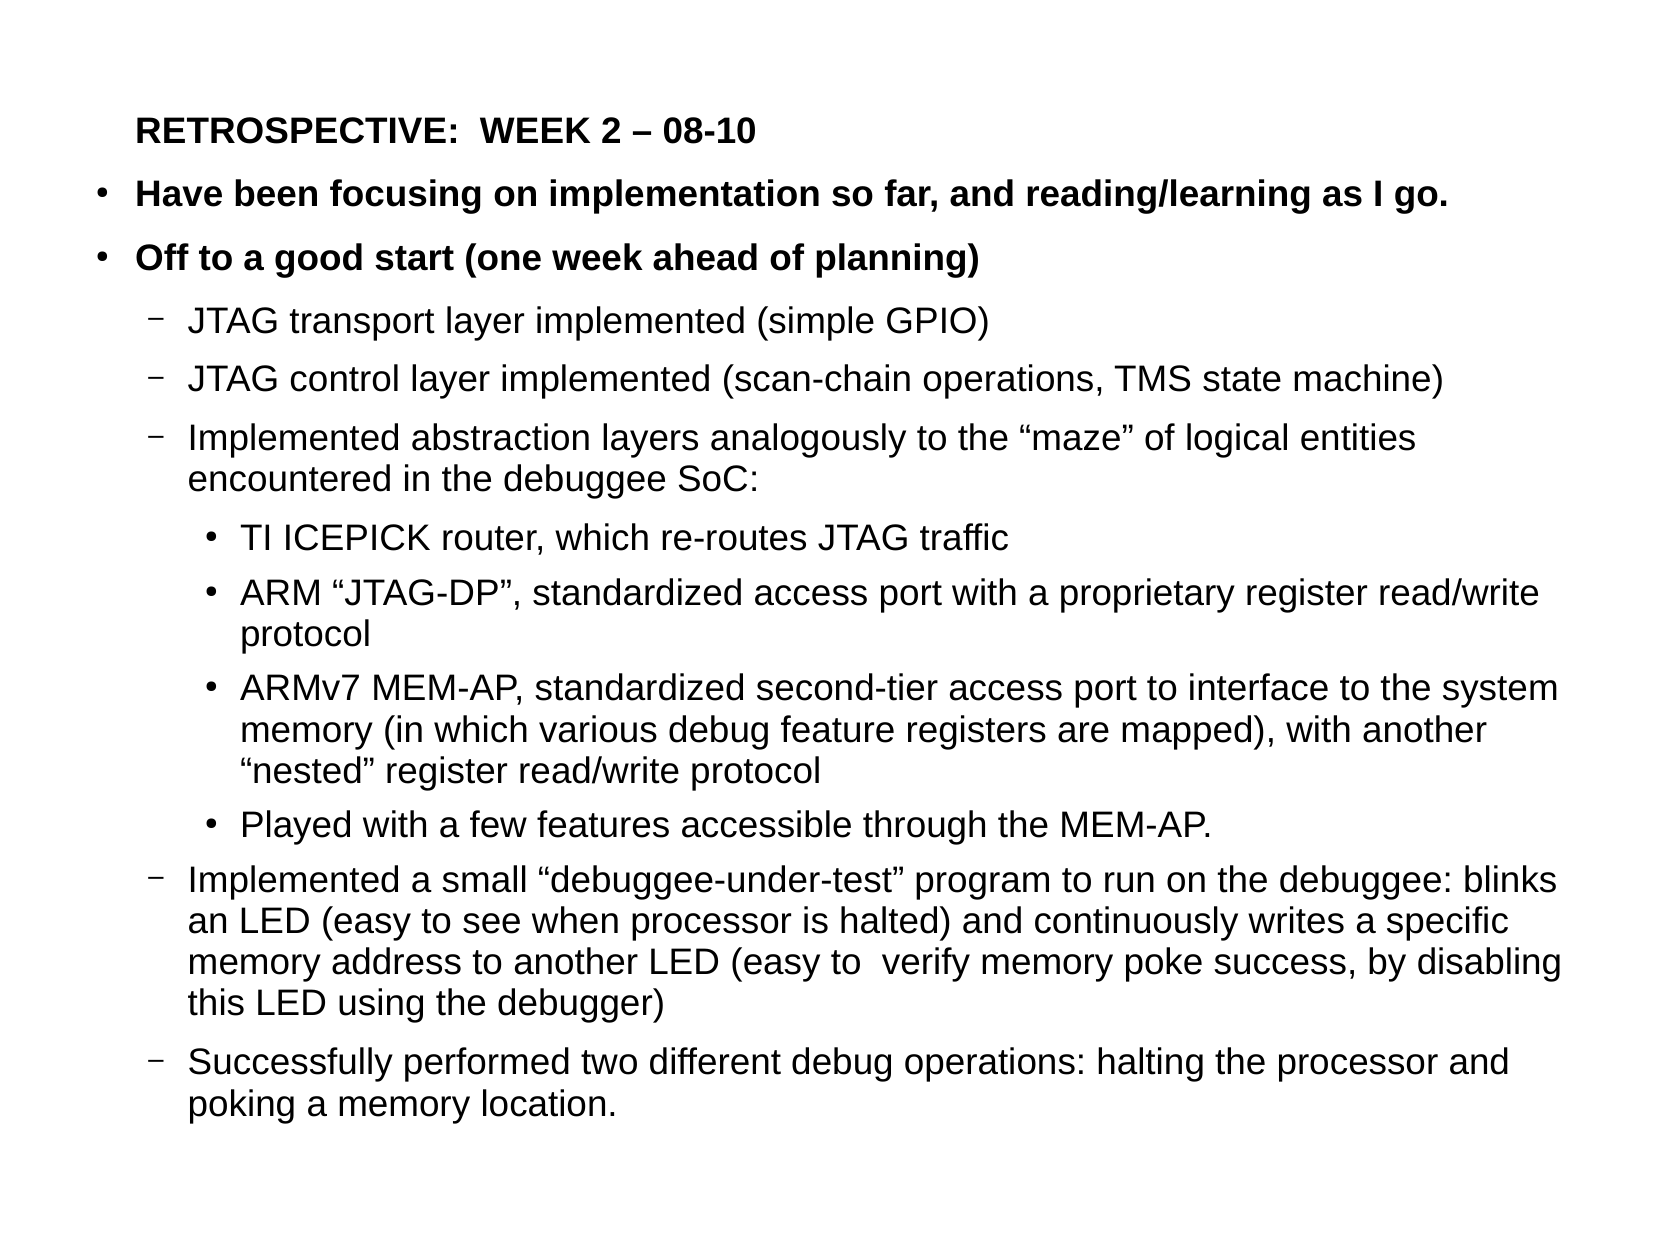

# RETROSPECTIVE: WEEK 2 – 08-10
Have been focusing on implementation so far, and reading/learning as I go.
Off to a good start (one week ahead of planning)
JTAG transport layer implemented (simple GPIO)
JTAG control layer implemented (scan-chain operations, TMS state machine)
Implemented abstraction layers analogously to the “maze” of logical entities encountered in the debuggee SoC:
TI ICEPICK router, which re-routes JTAG traffic
ARM “JTAG-DP”, standardized access port with a proprietary register read/write protocol
ARMv7 MEM-AP, standardized second-tier access port to interface to the system memory (in which various debug feature registers are mapped), with another “nested” register read/write protocol
Played with a few features accessible through the MEM-AP.
Implemented a small “debuggee-under-test” program to run on the debuggee: blinks an LED (easy to see when processor is halted) and continuously writes a specific memory address to another LED (easy to verify memory poke success, by disabling this LED using the debugger)
Successfully performed two different debug operations: halting the processor and poking a memory location.